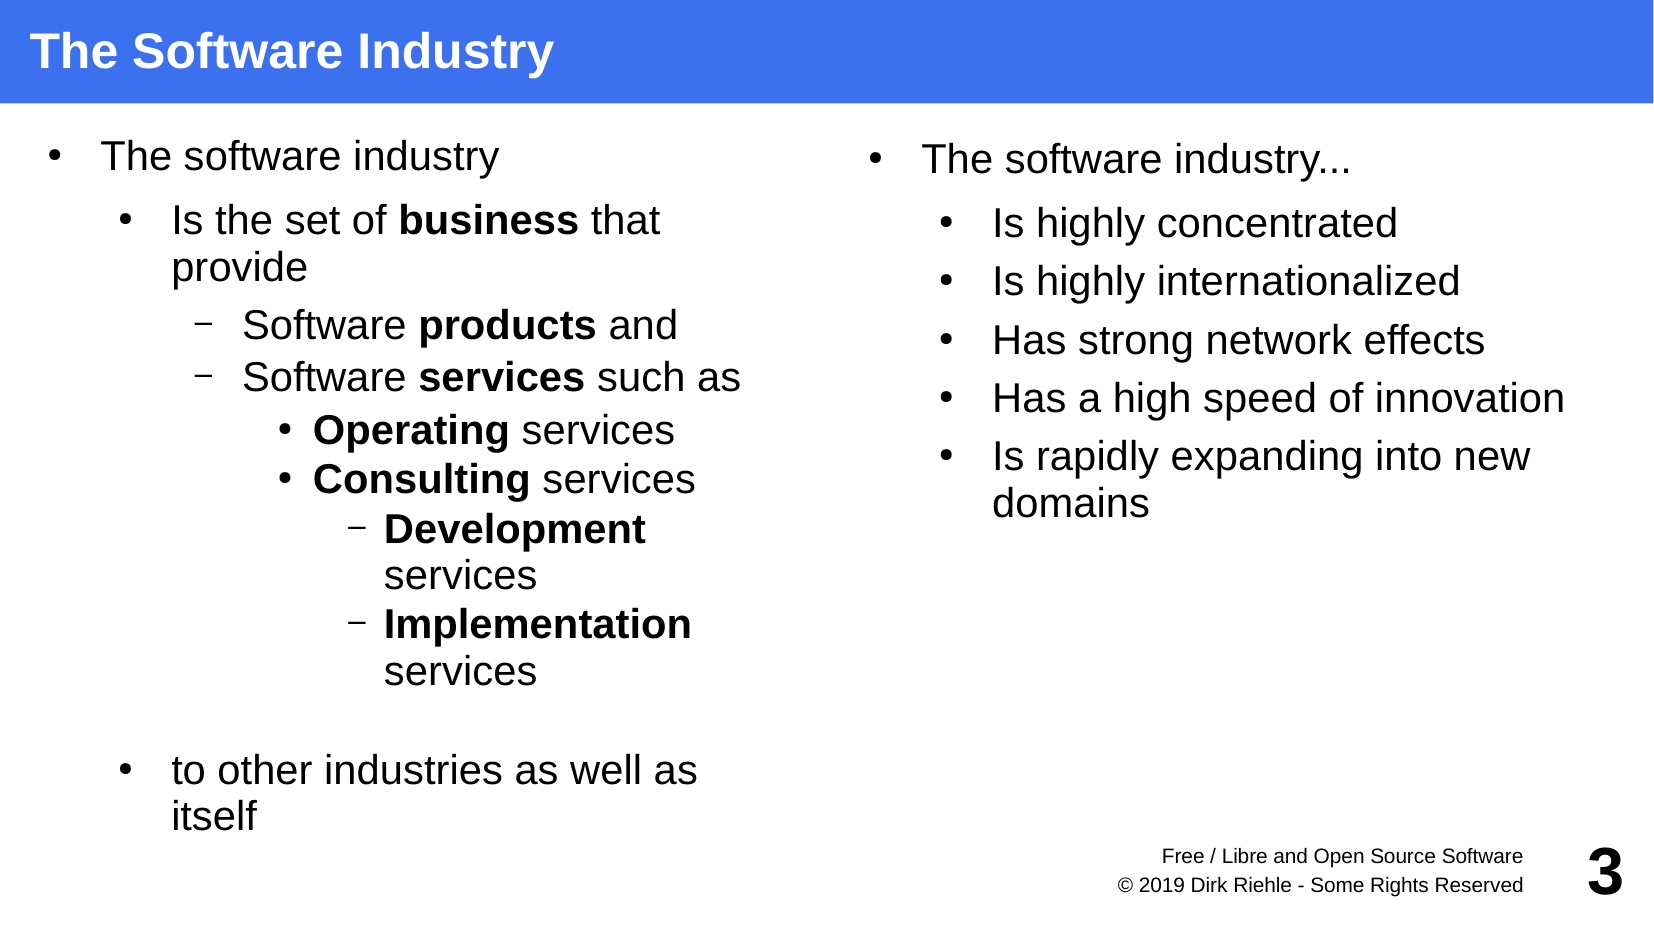

# The Software Industry
The software industry
Is the set of business that provide
Software products and
Software services such as
Operating services
Consulting services
Development services
Implementation services
to other industries as well as itself
The software industry...
Is highly concentrated
Is highly internationalized
Has strong network effects
Has a high speed of innovation
Is rapidly expanding into new domains
Free / Libre and Open Source Software
3
© 2019 Dirk Riehle - Some Rights Reserved